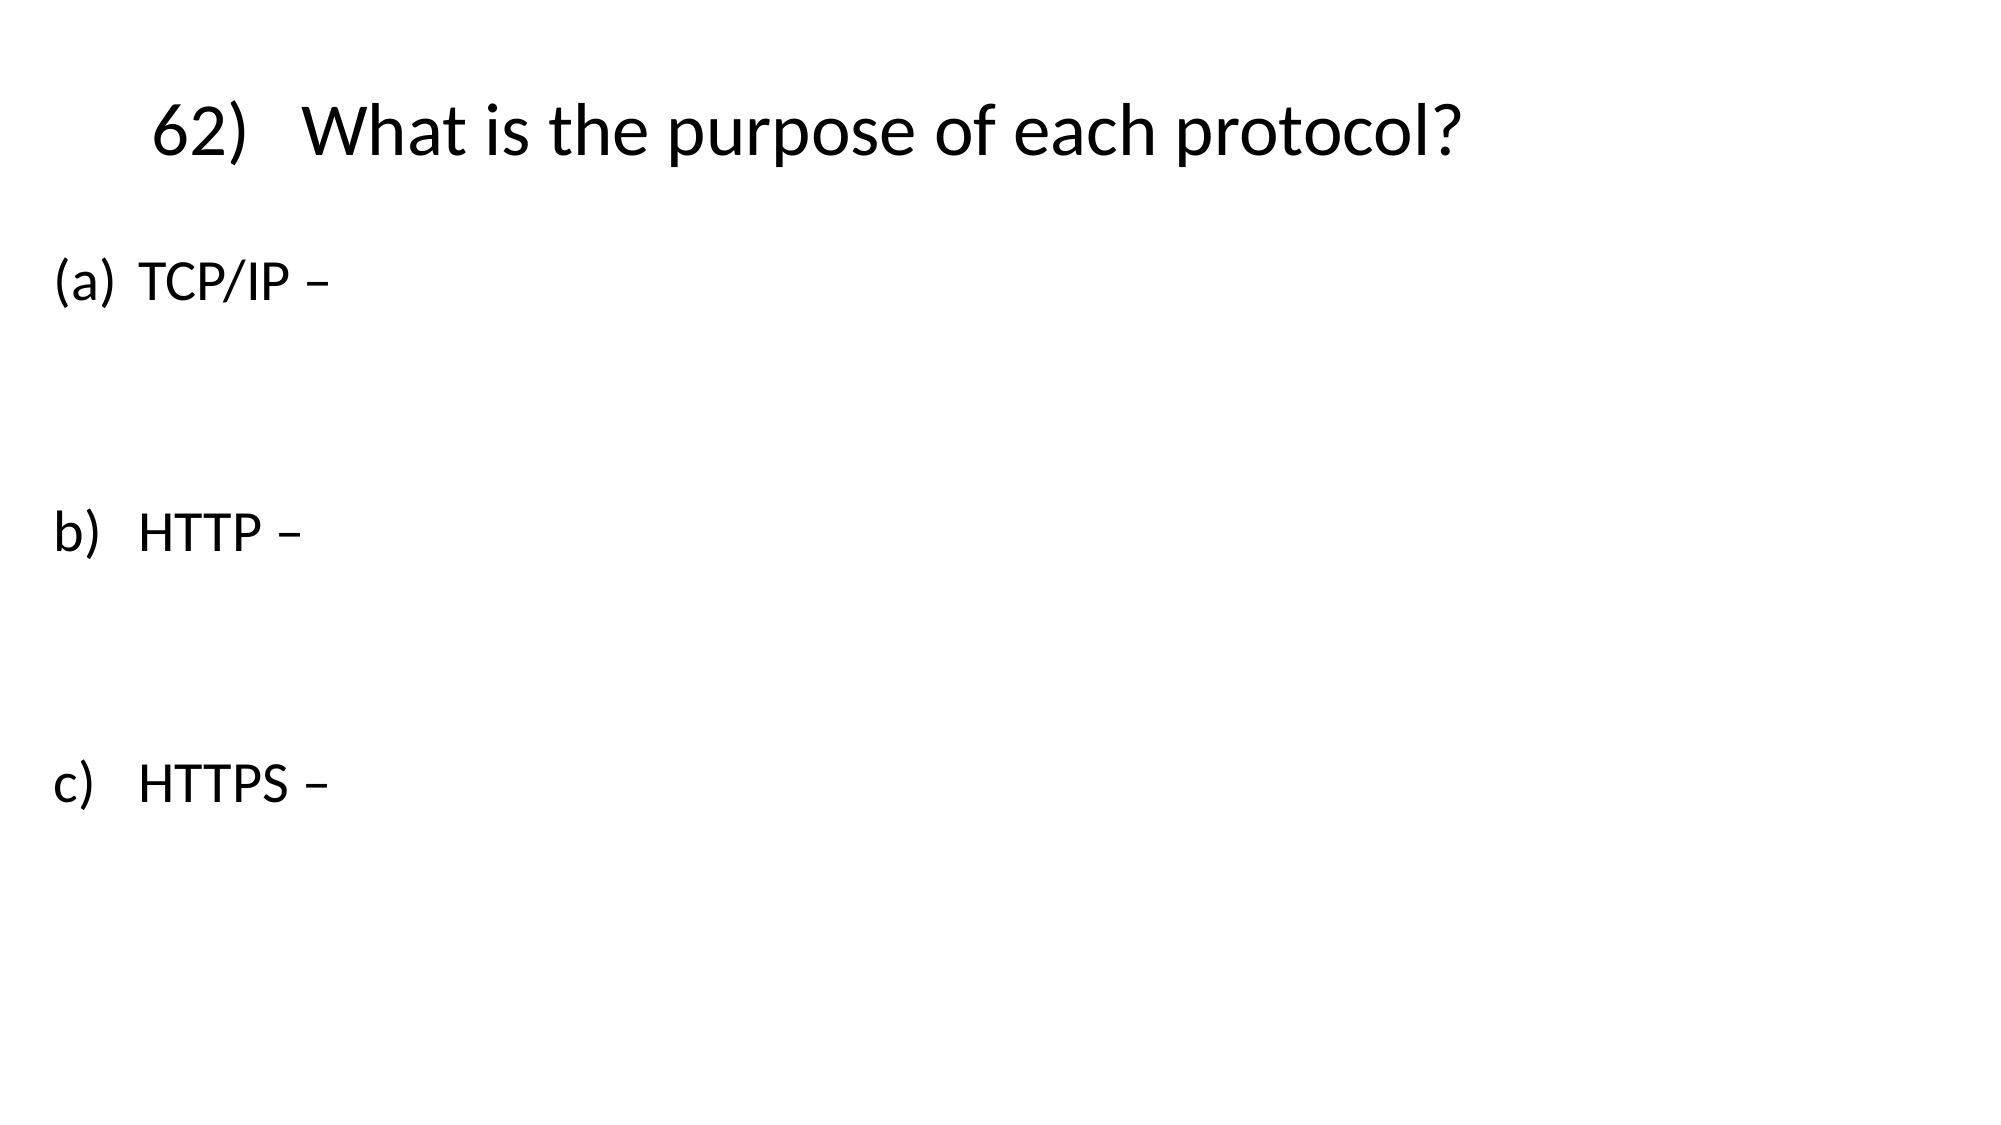

62)	What is the purpose of each protocol?
# TCP/IP –
HTTP –
HTTPS –